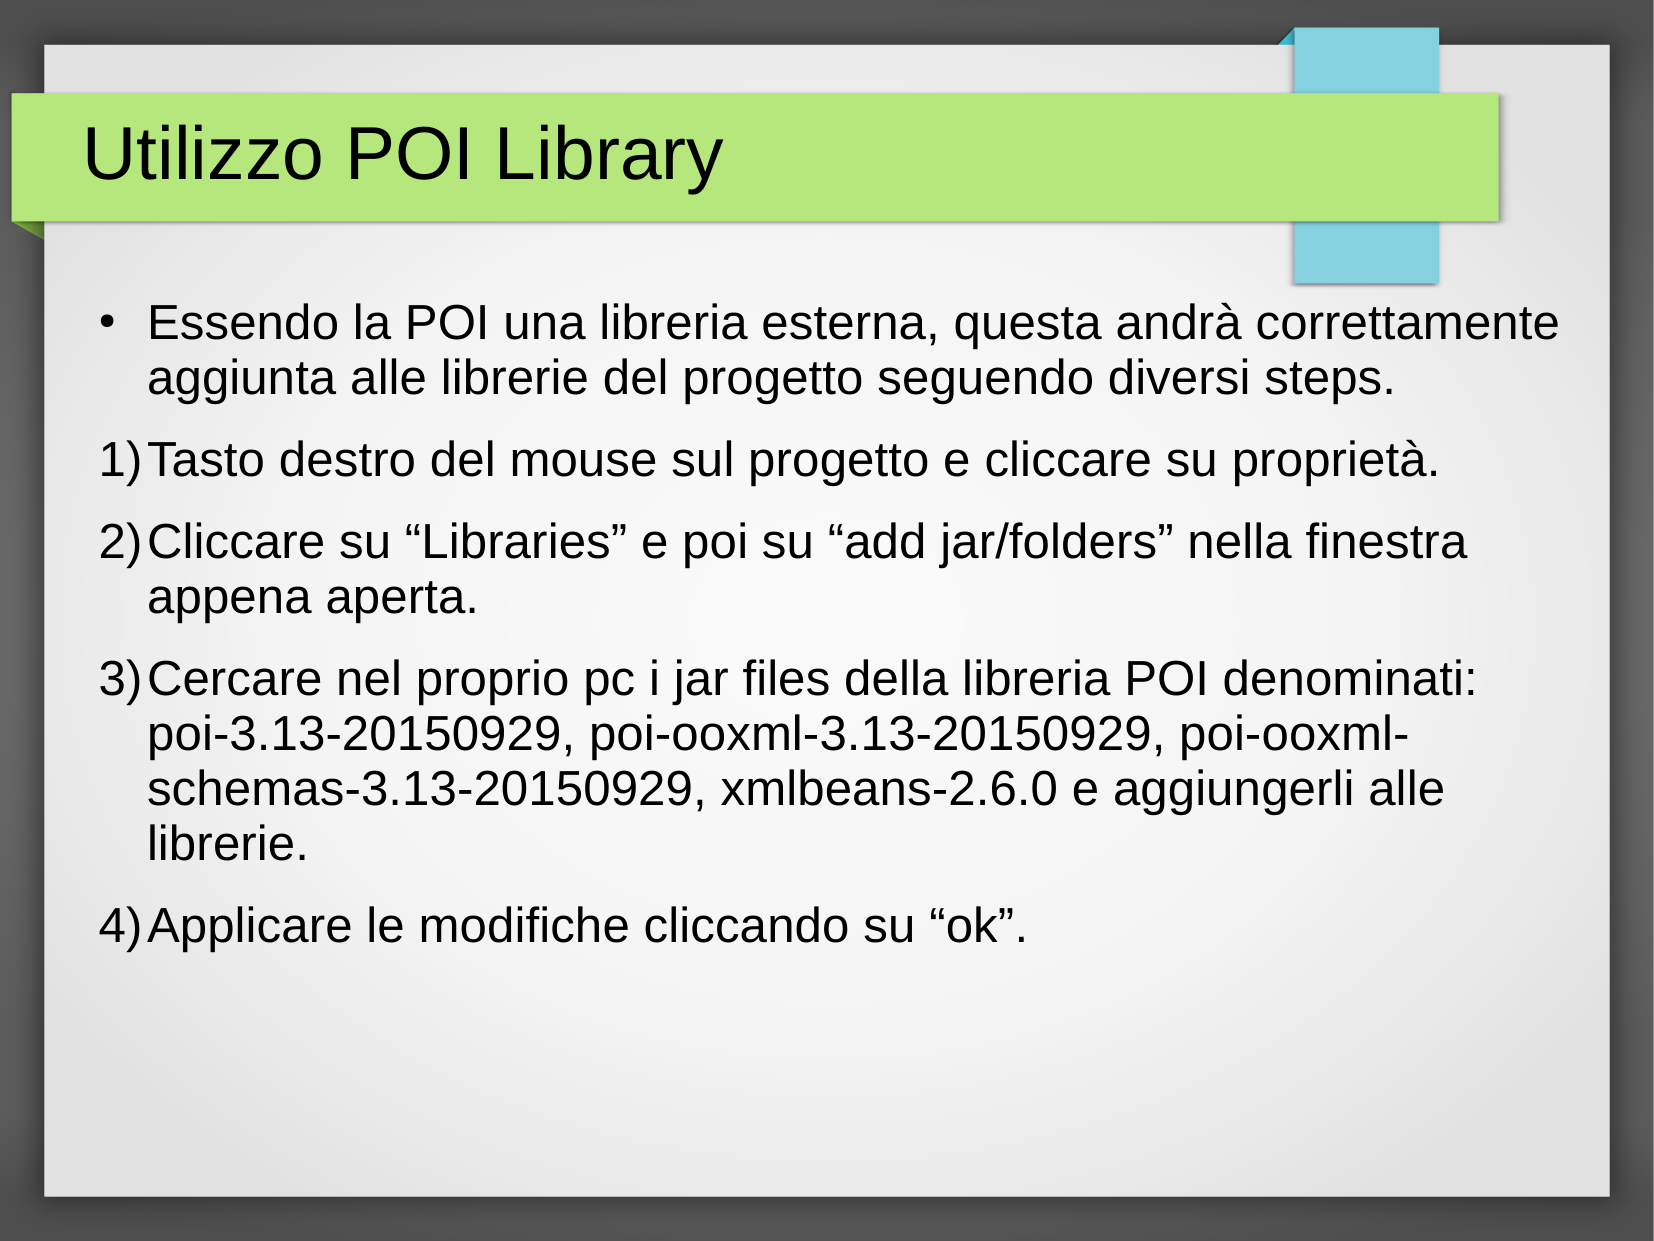

# Utilizzo POI Library
Essendo la POI una libreria esterna, questa andrà correttamente aggiunta alle librerie del progetto seguendo diversi steps.
Tasto destro del mouse sul progetto e cliccare su proprietà.
Cliccare su “Libraries” e poi su “add jar/folders” nella finestra appena aperta.
Cercare nel proprio pc i jar files della libreria POI denominati:
poi-3.13-20150929, poi-ooxml-3.13-20150929, poi-ooxml-schemas-3.13-20150929, xmlbeans-2.6.0 e aggiungerli alle librerie.
Applicare le modifiche cliccando su “ok”.